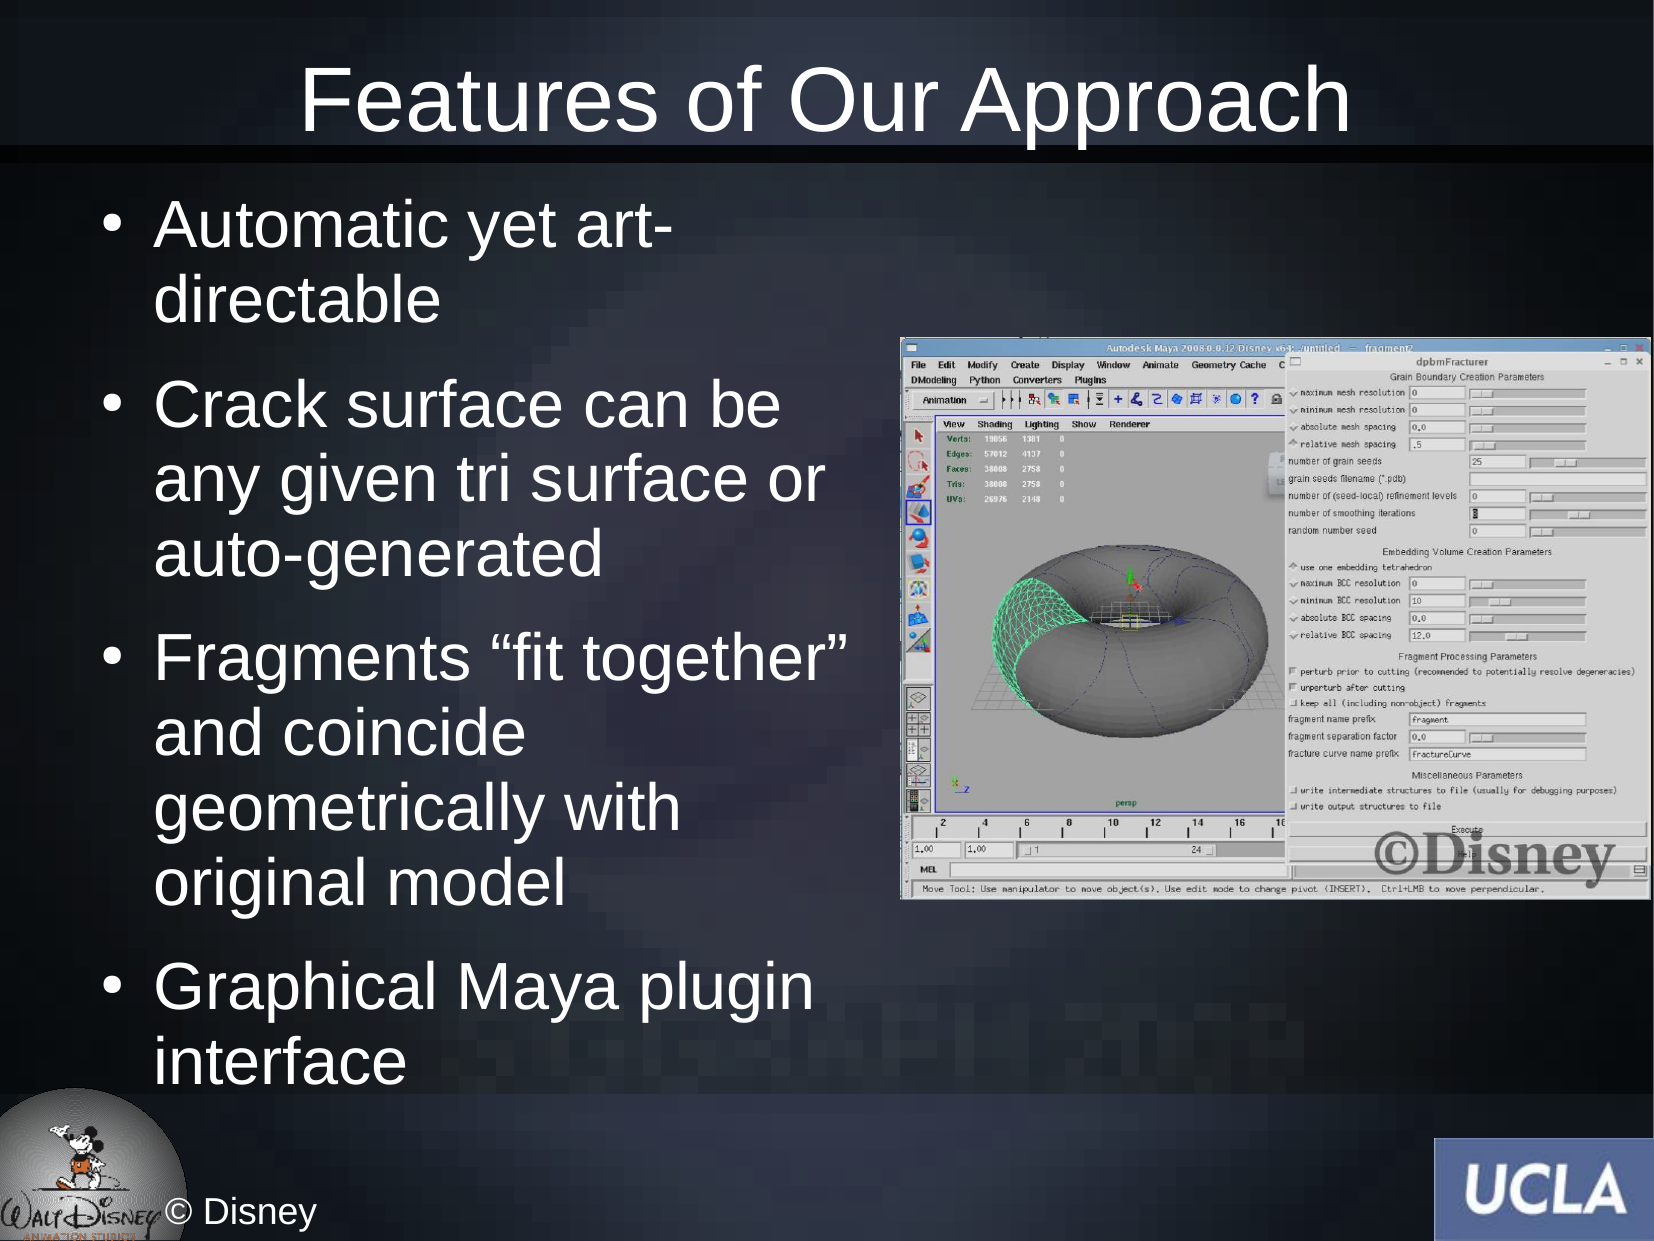

# Features of Our Approach
Automatic yet art-directable
Crack surface can be any given tri surface or auto-generated
Fragments “fit together” and coincide geometrically with original model
Graphical Maya plugin interface